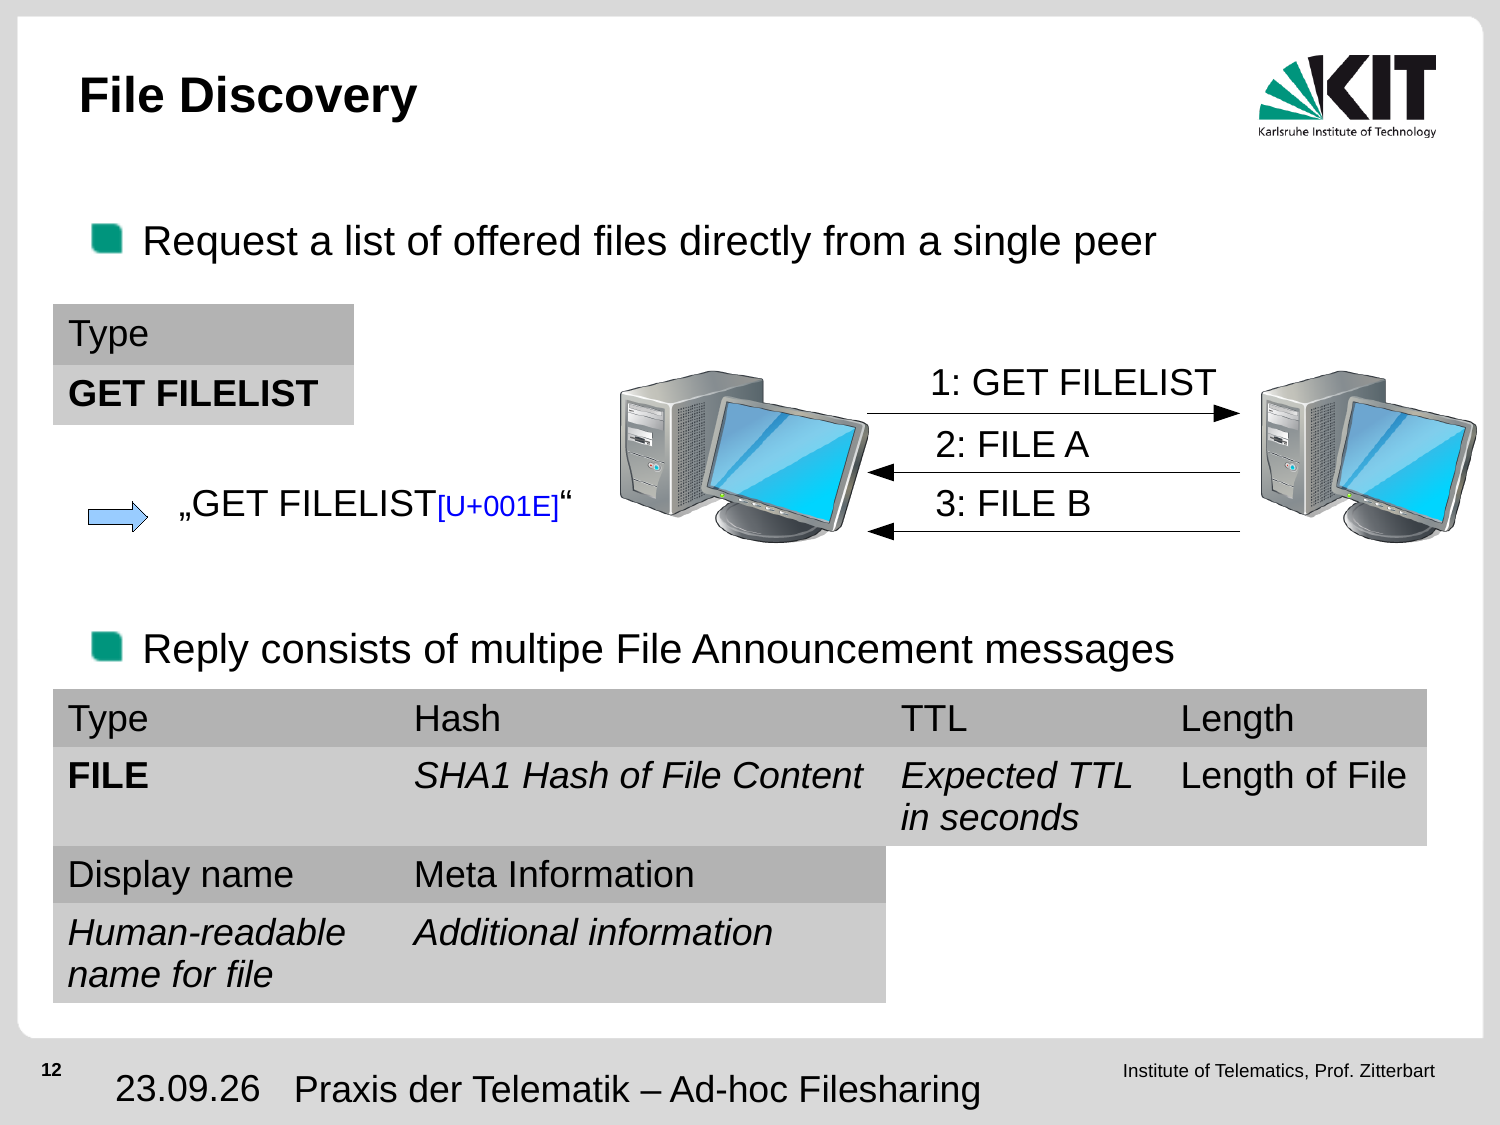

# File Discovery
Request a list of offered files directly from a single peer
| Type |
| --- |
| GET FILELIST |
1: GET FILELIST
2: FILE A
„GET FILELIST[U+001E]“
3: FILE B
Reply consists of multipe File Announcement messages
| Type | Hash | TTL | Length |
| --- | --- | --- | --- |
| FILE | SHA1 Hash of File Content | Expected TTL in seconds | Length of File |
| Display name | Meta Information | | |
| Human-readable name for file | Additional information | | |
Praxis der Telematik – Ad-hoc Filesharing